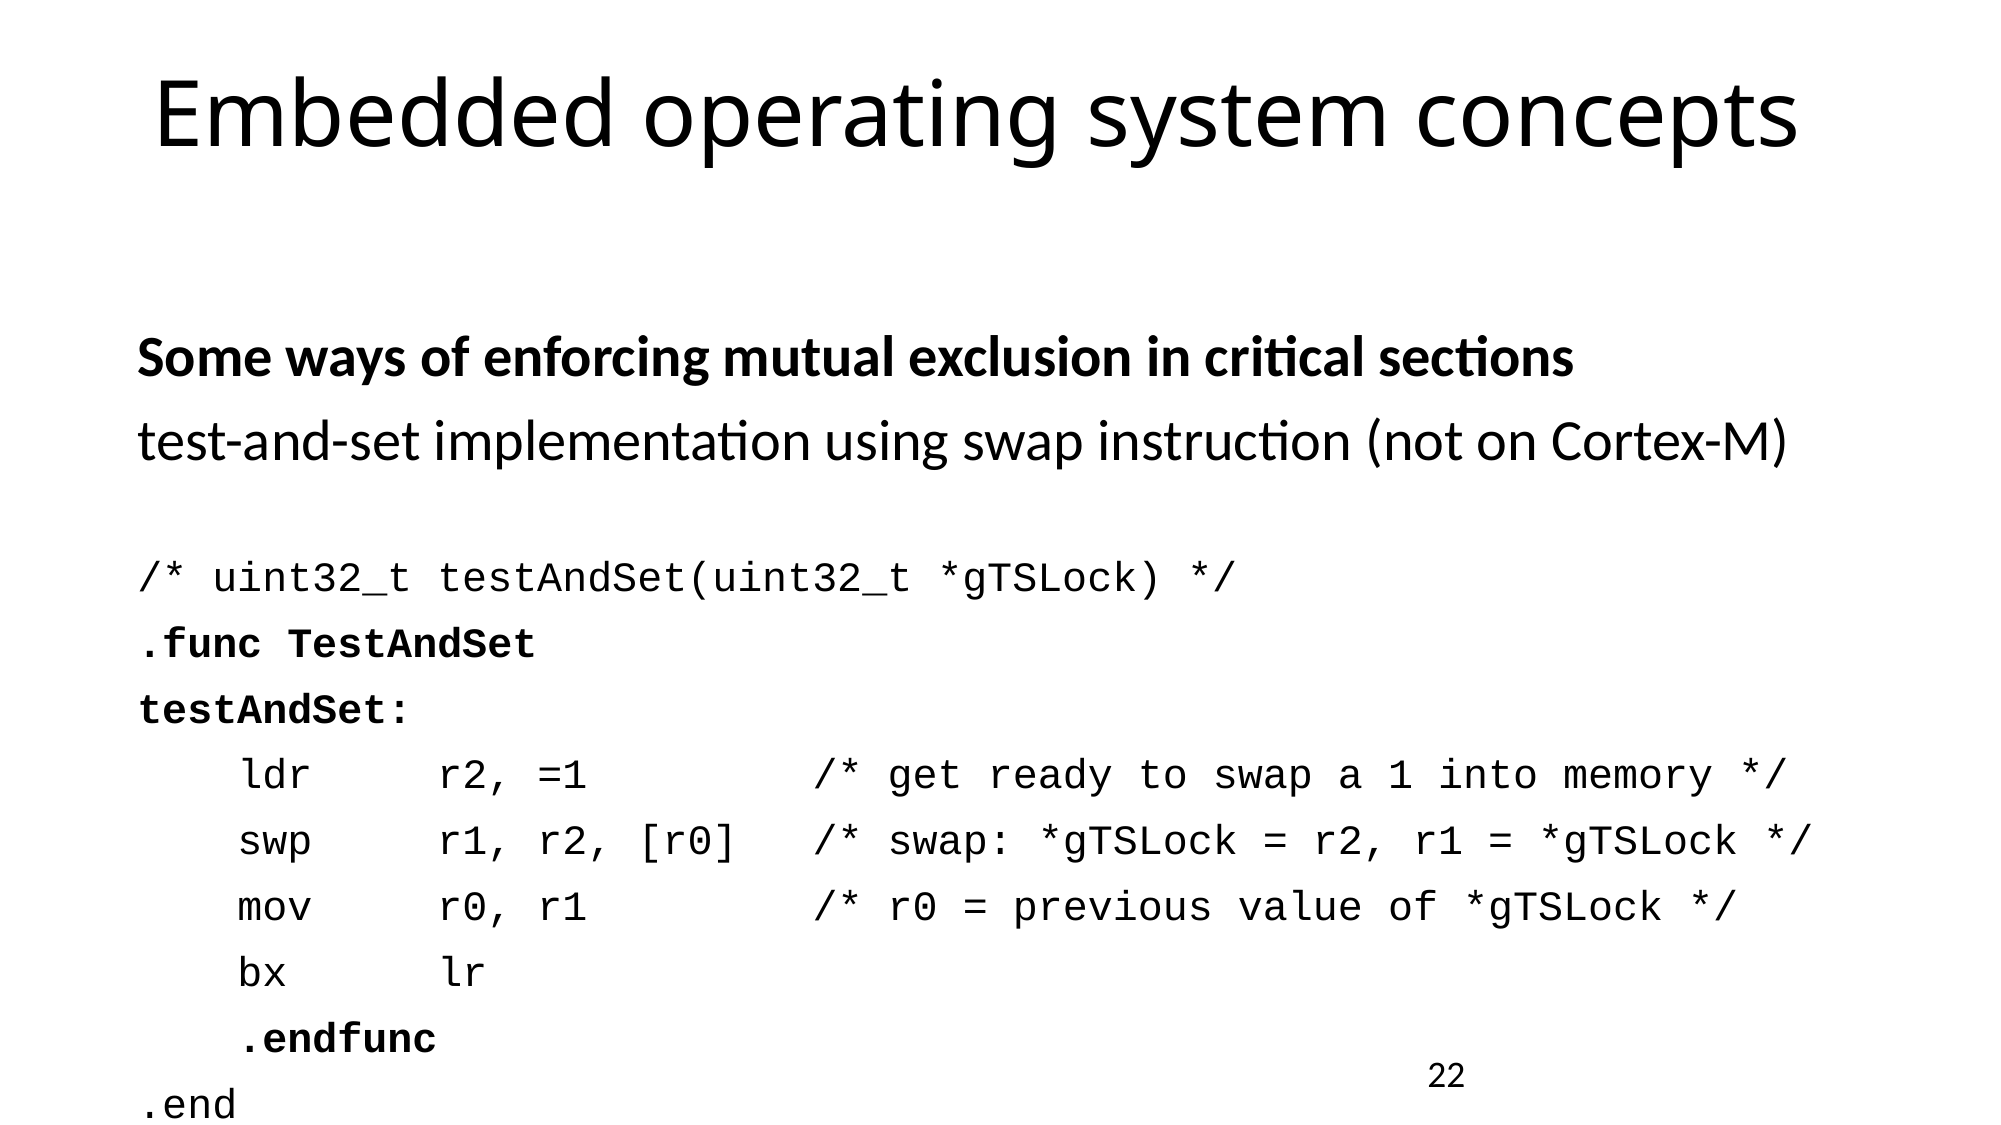

# Embedded operating system concepts
Some ways of enforcing mutual exclusion in critical sections
test-and-set implementation using swap instruction (not on Cortex-M)
/* uint32_t testAndSet(uint32_t *gTSLock) */
.func TestAndSet
testAndSet:
 ldr r2, =1 /* get ready to swap a 1 into memory */
 swp r1, r2, [r0] /* swap: *gTSLock = r2, r1 = *gTSLock */
 mov r0, r1 /* r0 = previous value of *gTSLock */
 bx lr
 .endfunc
.end